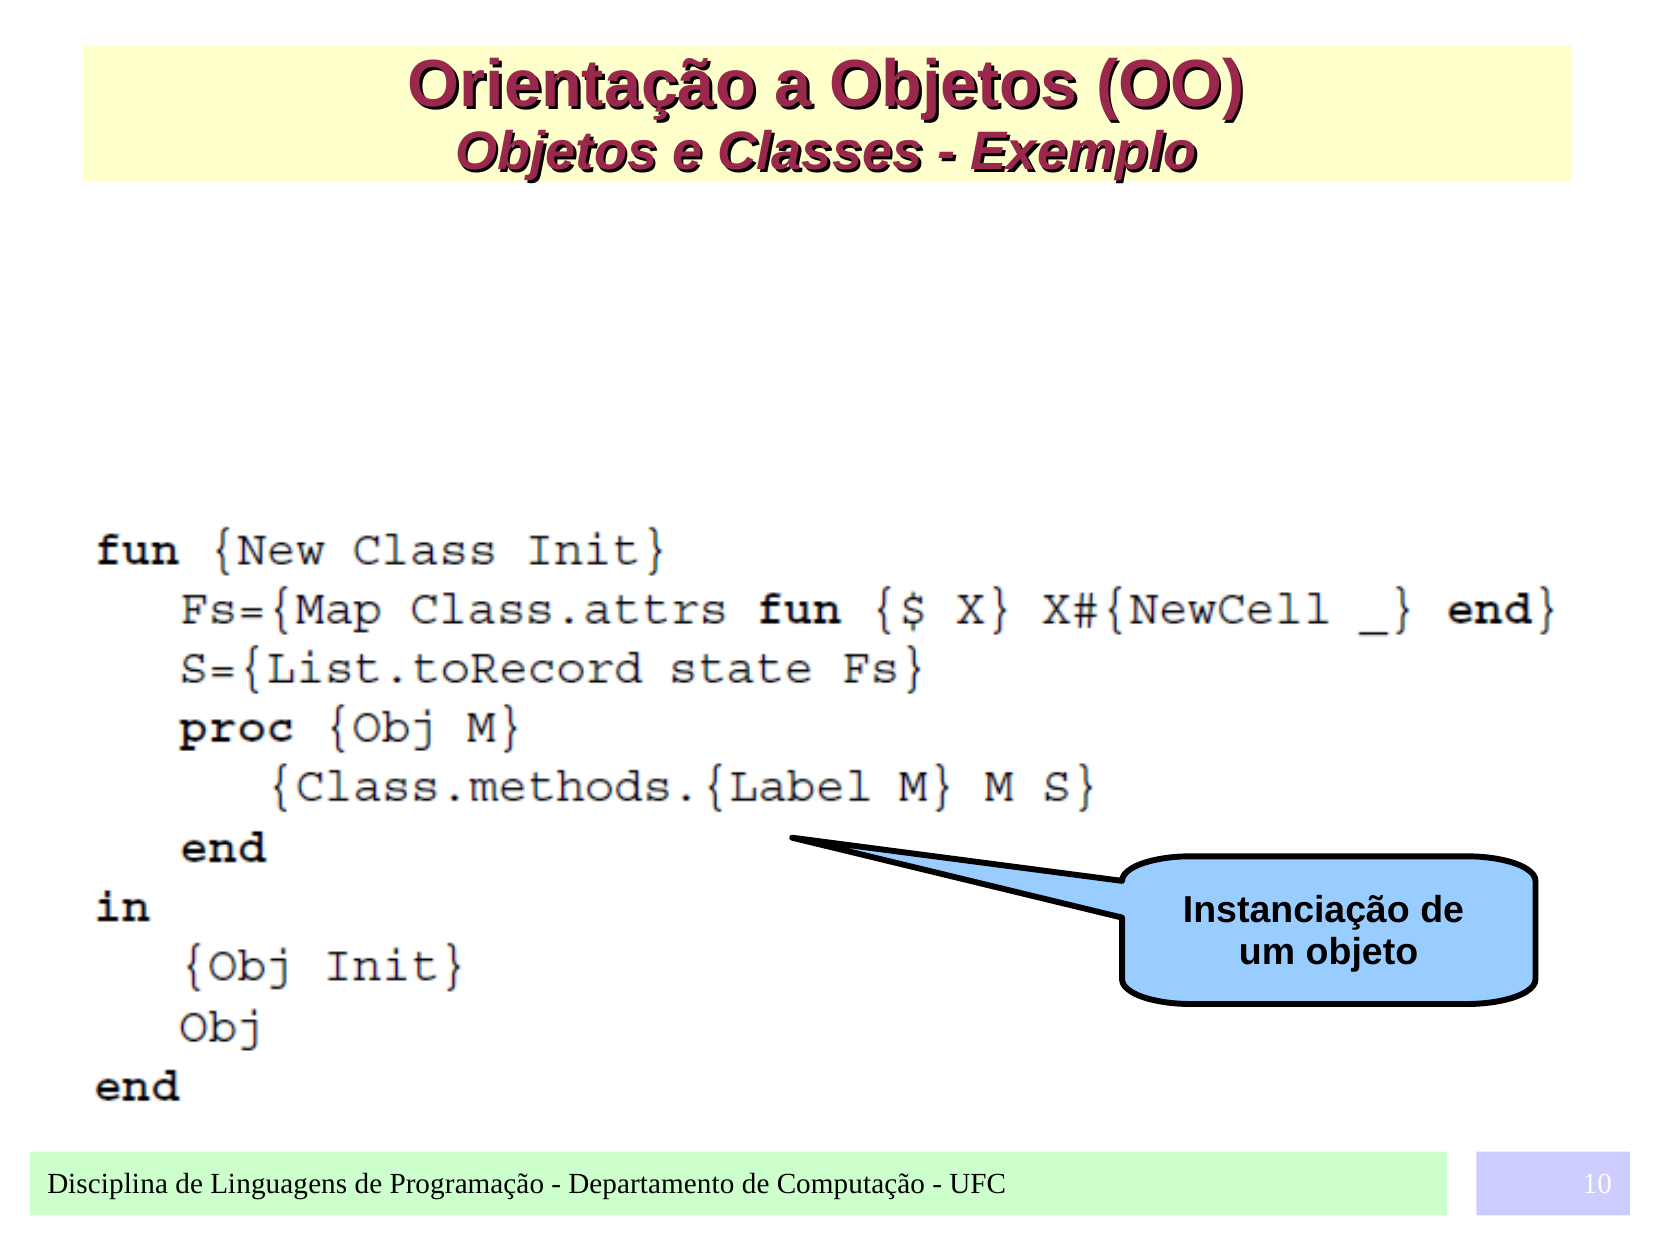

# Orientação a Objetos (OO) Objetos e Classes - Exemplo
Instanciação de
um objeto
Disciplina de Linguagens de Programação - Departamento de Computação - UFC
10